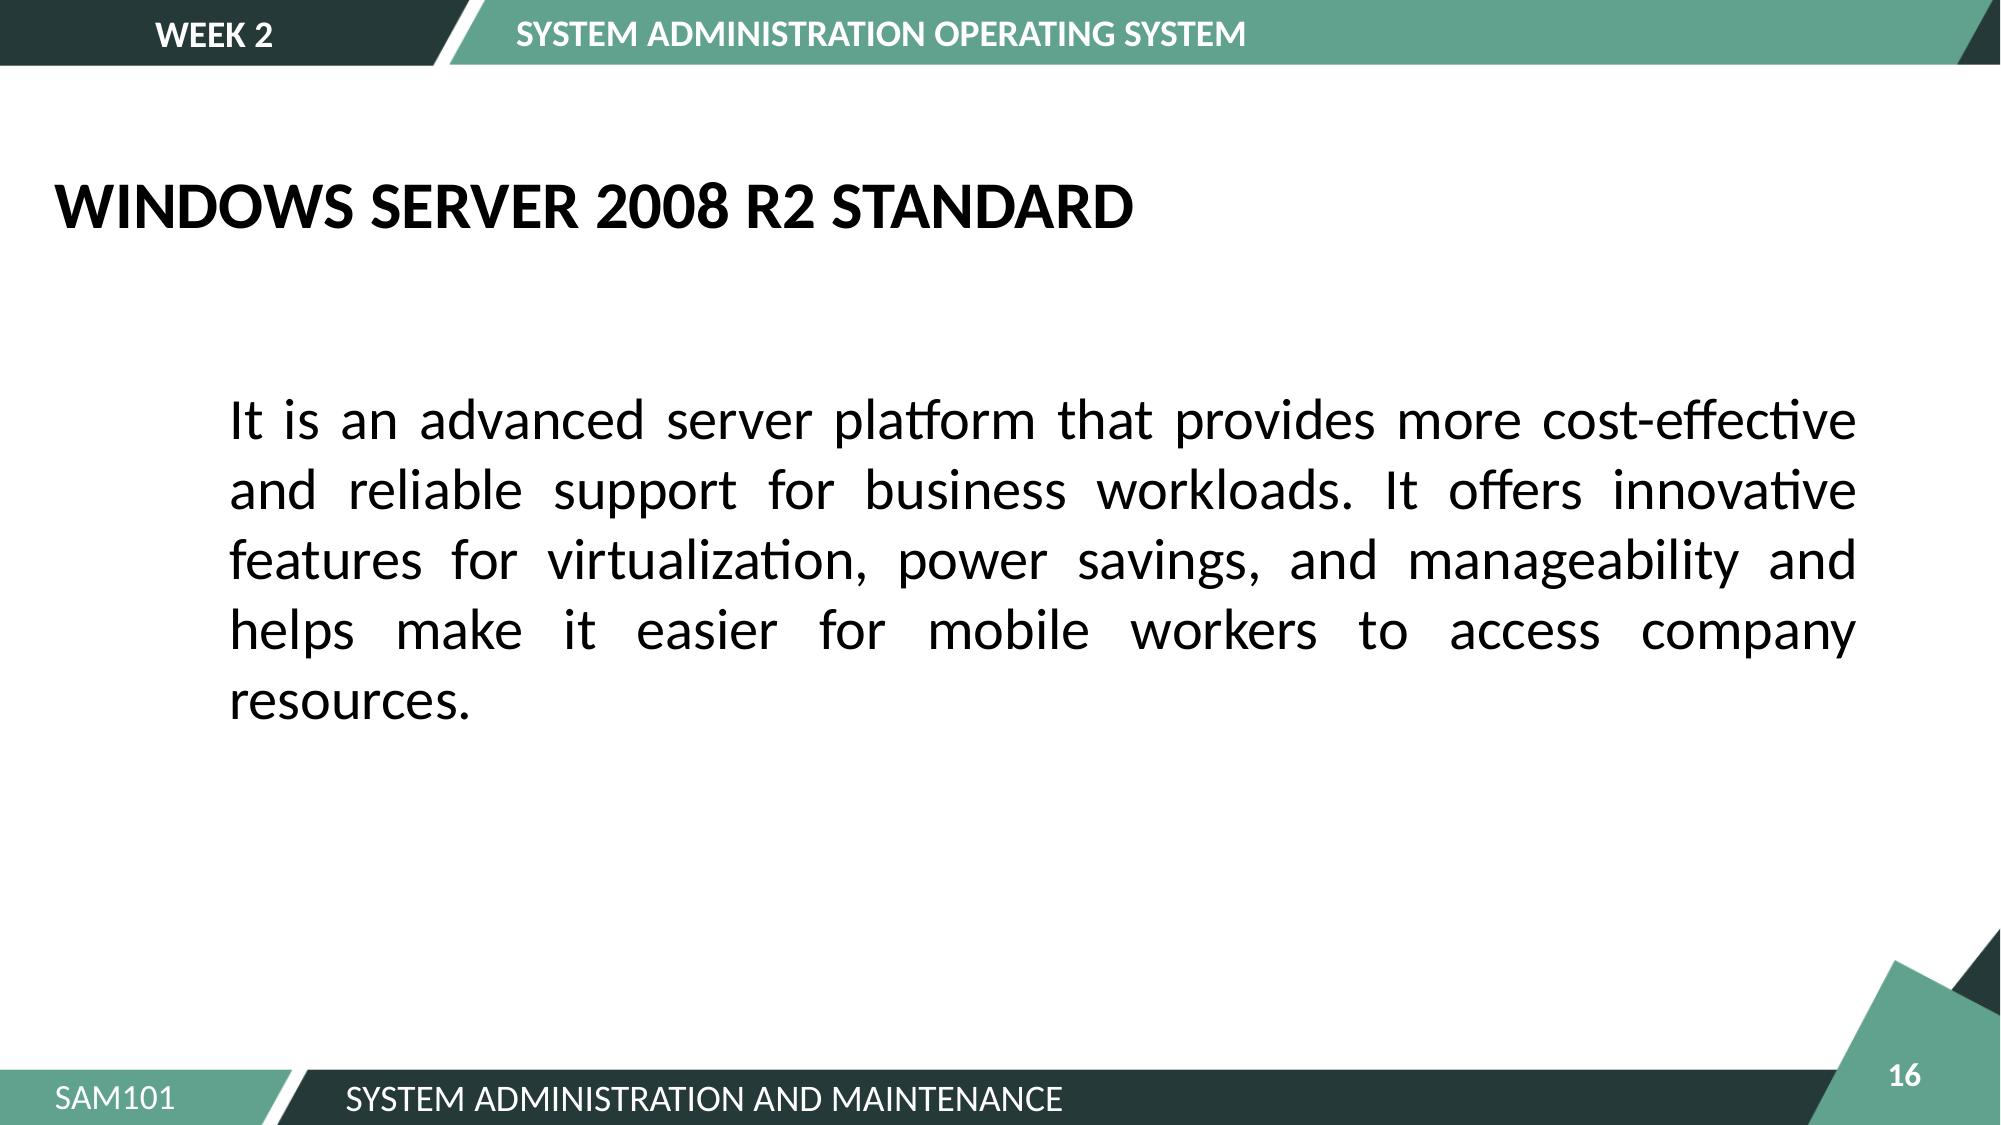

SYSTEM ADMINISTRATION OPERATING SYSTEM
WEEK 2
WINDOWS SERVER 2008 R2 STANDARD
It is an advanced server platform that provides more cost-effective and reliable support for business workloads. It offers innovative features for virtualization, power savings, and manageability and helps make it easier for mobile workers to access company resources.
SAM101
SYSTEM ADMINISTRATION AND MAINTENANCE